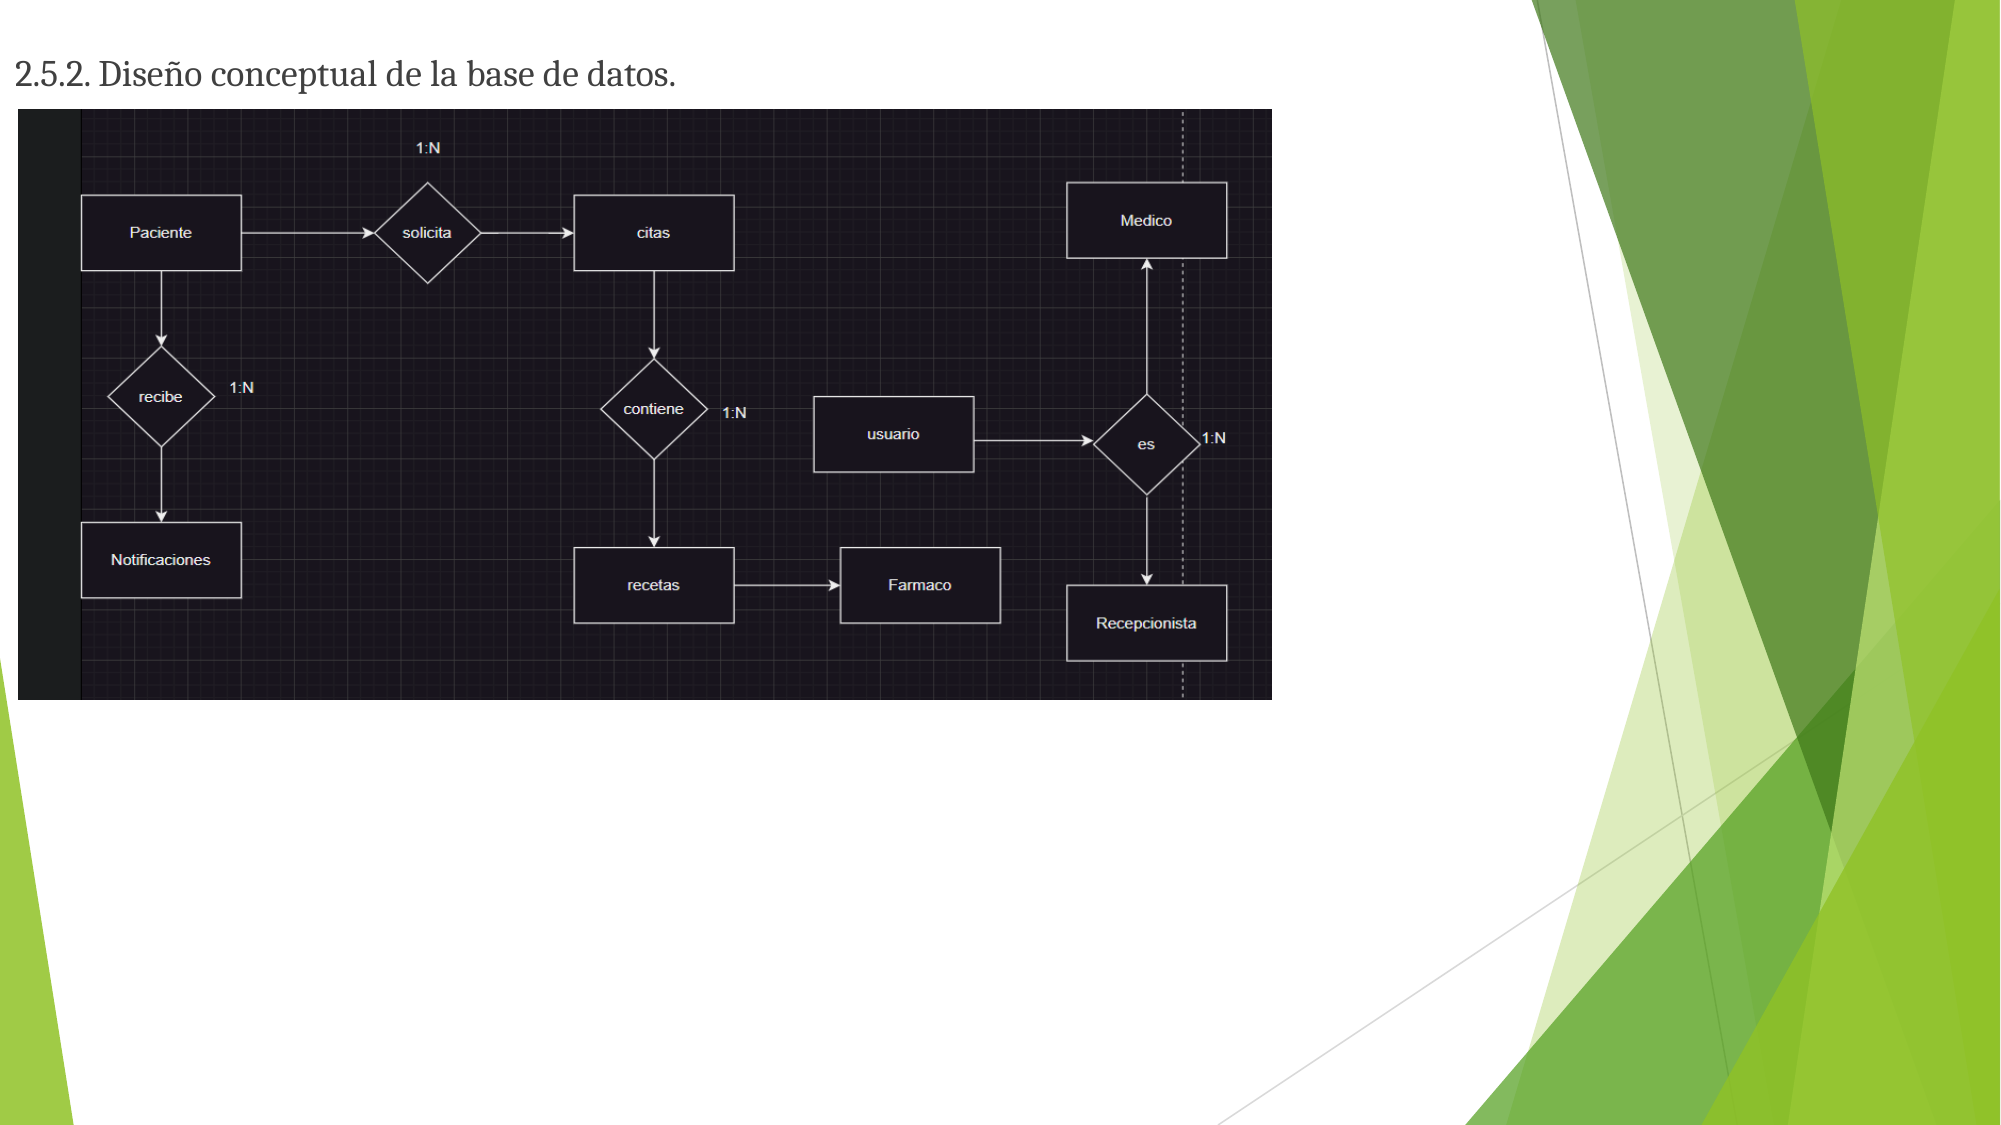

# 2.5.2. Diseño conceptual de la base de datos.